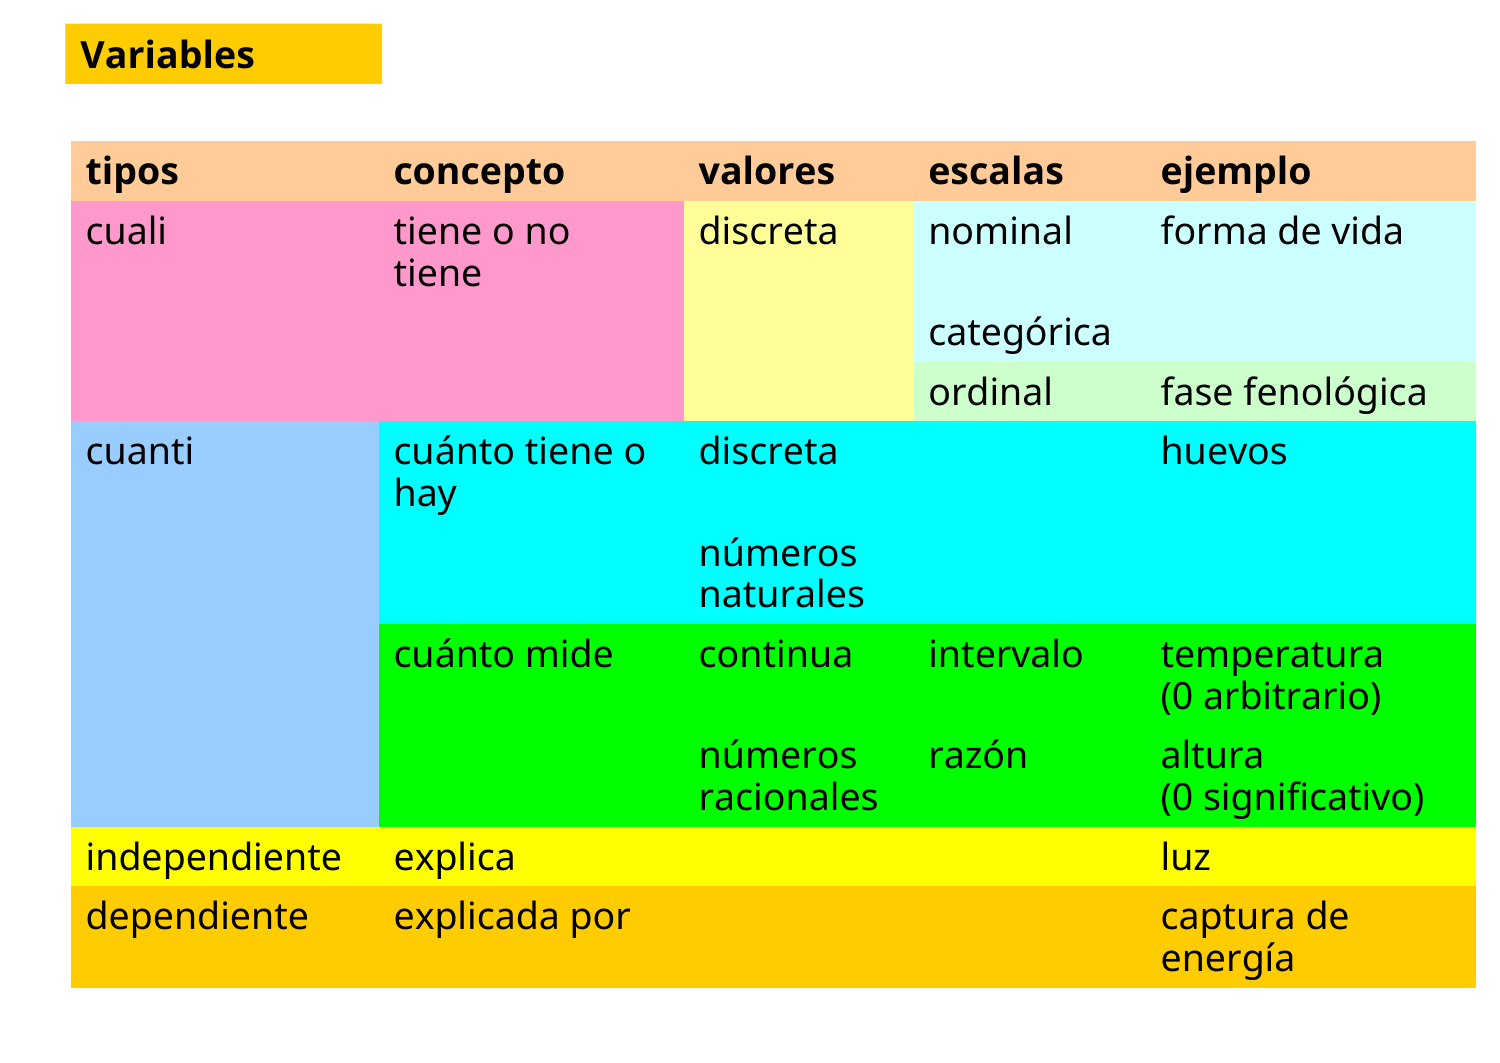

Variables
| tipos | concepto | valores | escalas | ejemplo |
| --- | --- | --- | --- | --- |
| cuali | tiene o no tiene | discreta | nominal | forma de vida |
| | | | categórica | |
| | | | ordinal | fase fenológica |
| cuanti | cuánto tiene o hay | discreta | | huevos |
| | | números naturales | | |
| | cuánto mide | continua | intervalo | temperatura (0 arbitrario) |
| | | números racionales | razón | altura (0 significativo) |
| independiente | explica | | | luz |
| dependiente | explicada por | | | captura de energía |